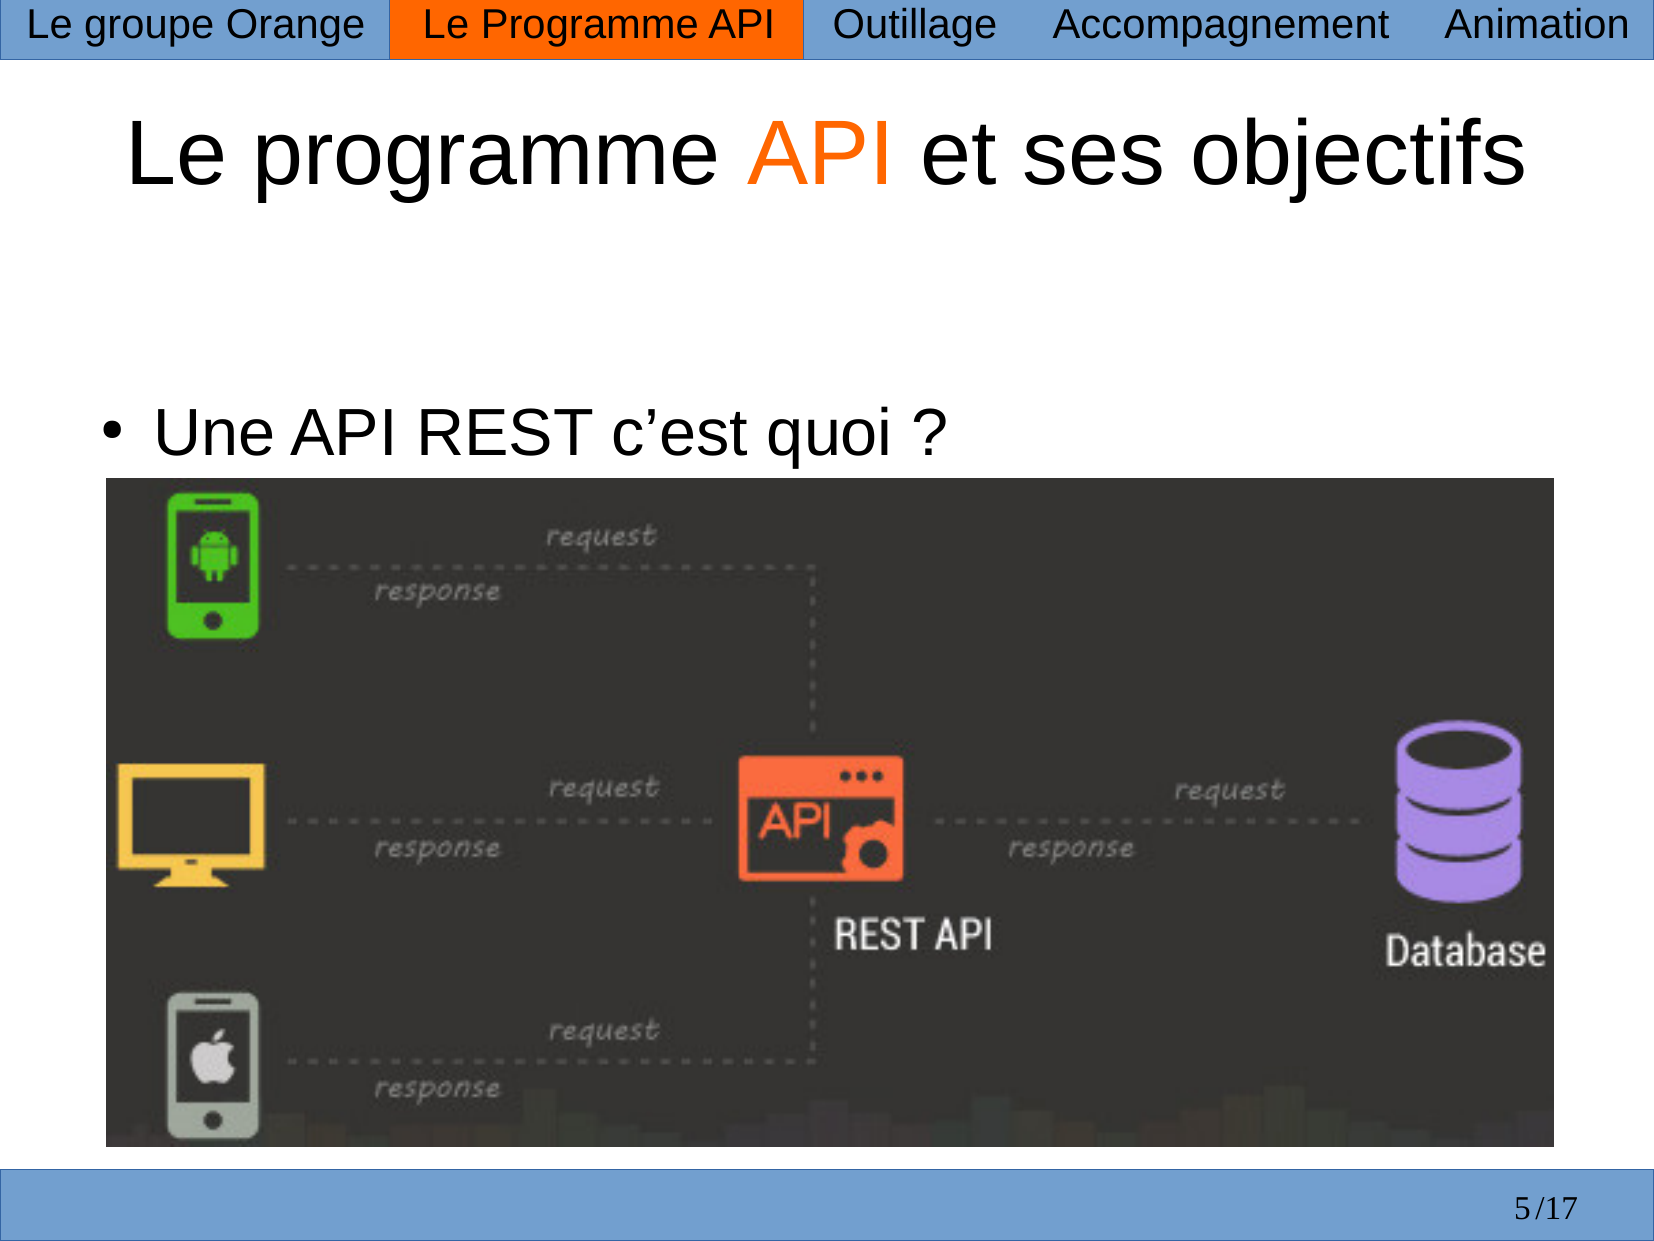

Le groupe Orange Le Programme API Outillage Accompagnement Animation
# Le programme API et ses objectifs
Une API REST c’est quoi ?
5
/17